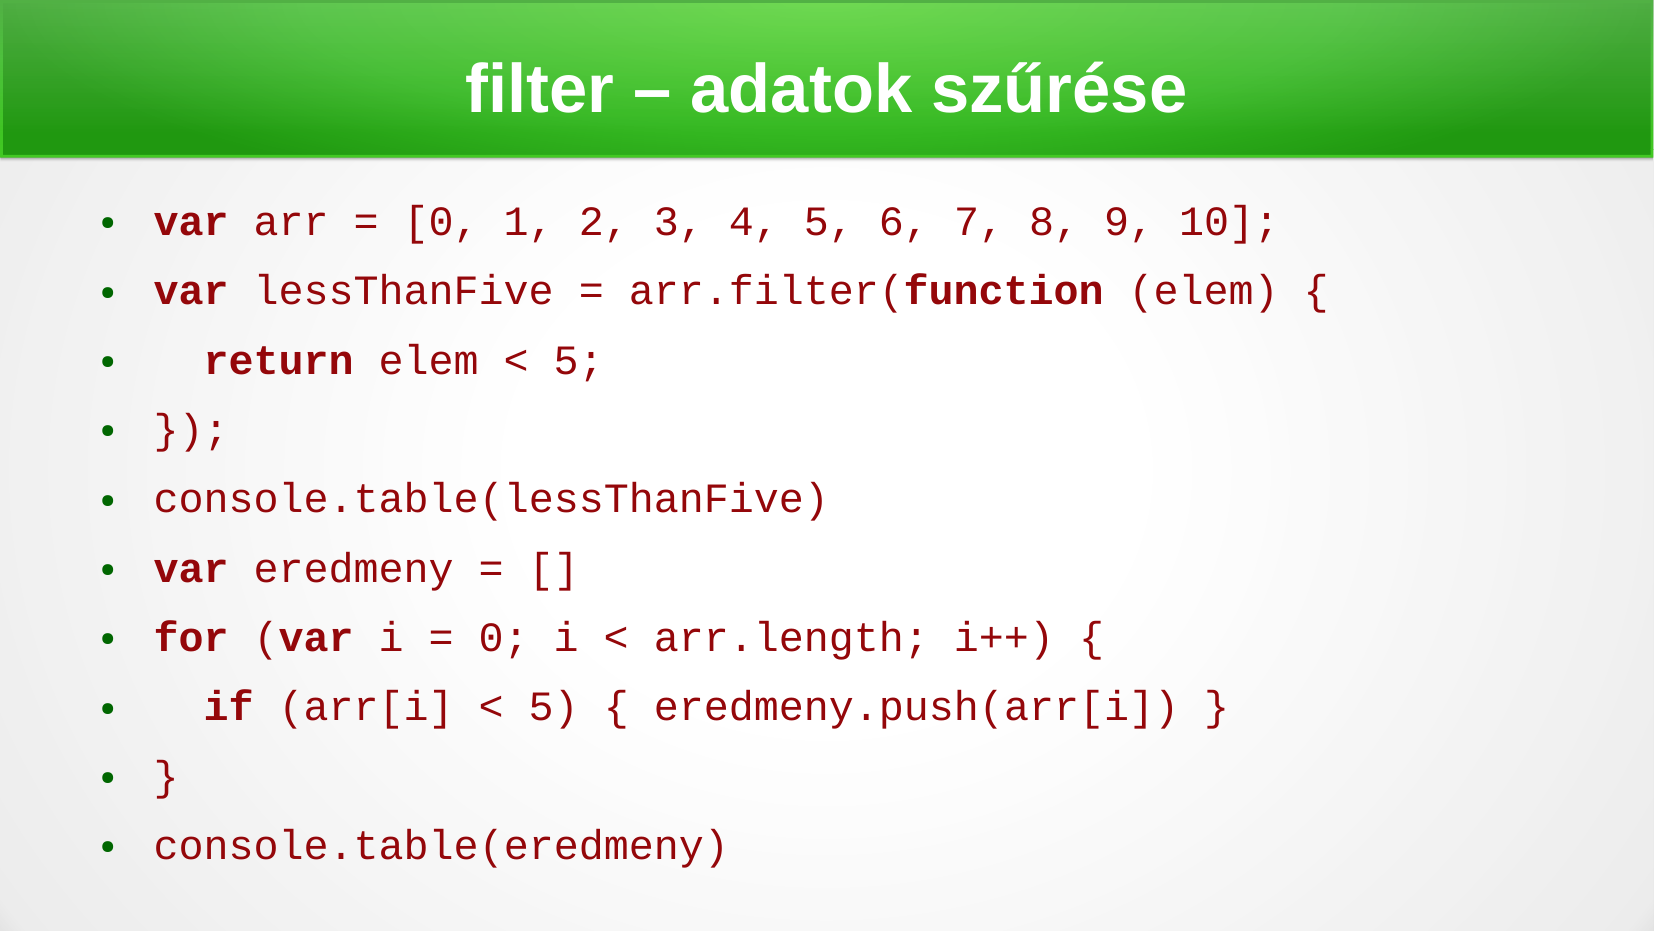

# filter – adatok szűrése
var arr = [0, 1, 2, 3, 4, 5, 6, 7, 8, 9, 10];
var lessThanFive = arr.filter(function (elem) {
 return elem < 5;
});
console.table(lessThanFive)
var eredmeny = []
for (var i = 0; i < arr.length; i++) {
 if (arr[i] < 5) { eredmeny.push(arr[i]) }
}
console.table(eredmeny)